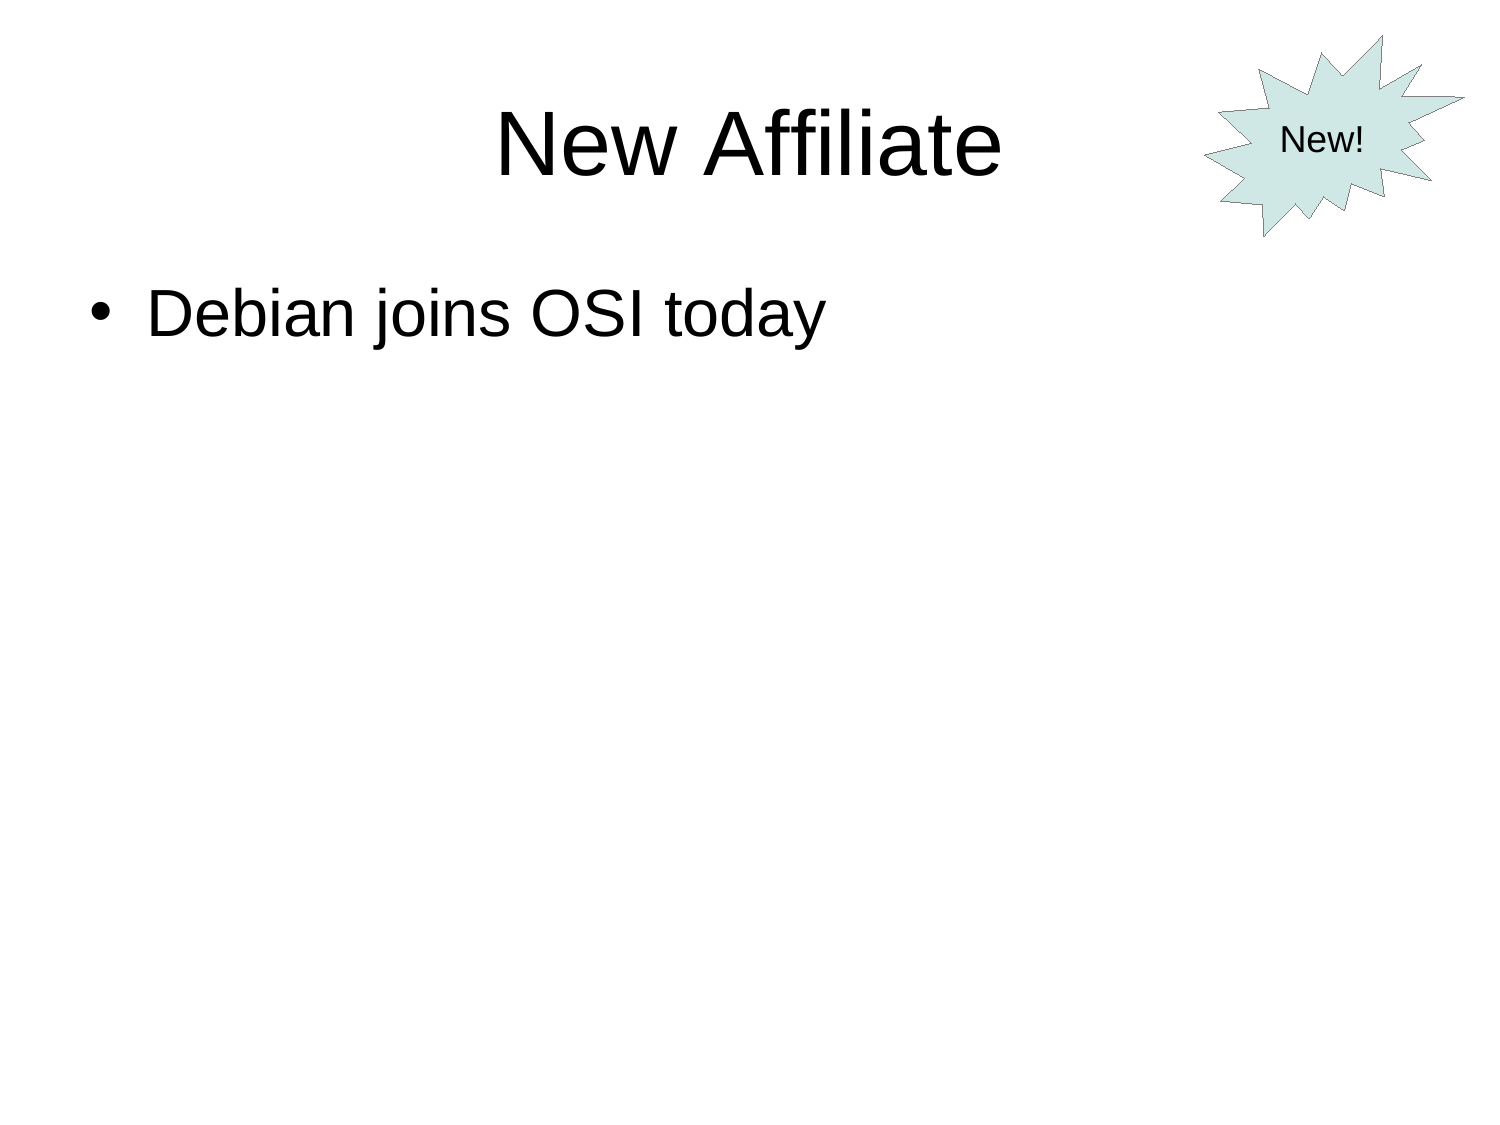

New!
# New Affiliate
Debian joins OSI today